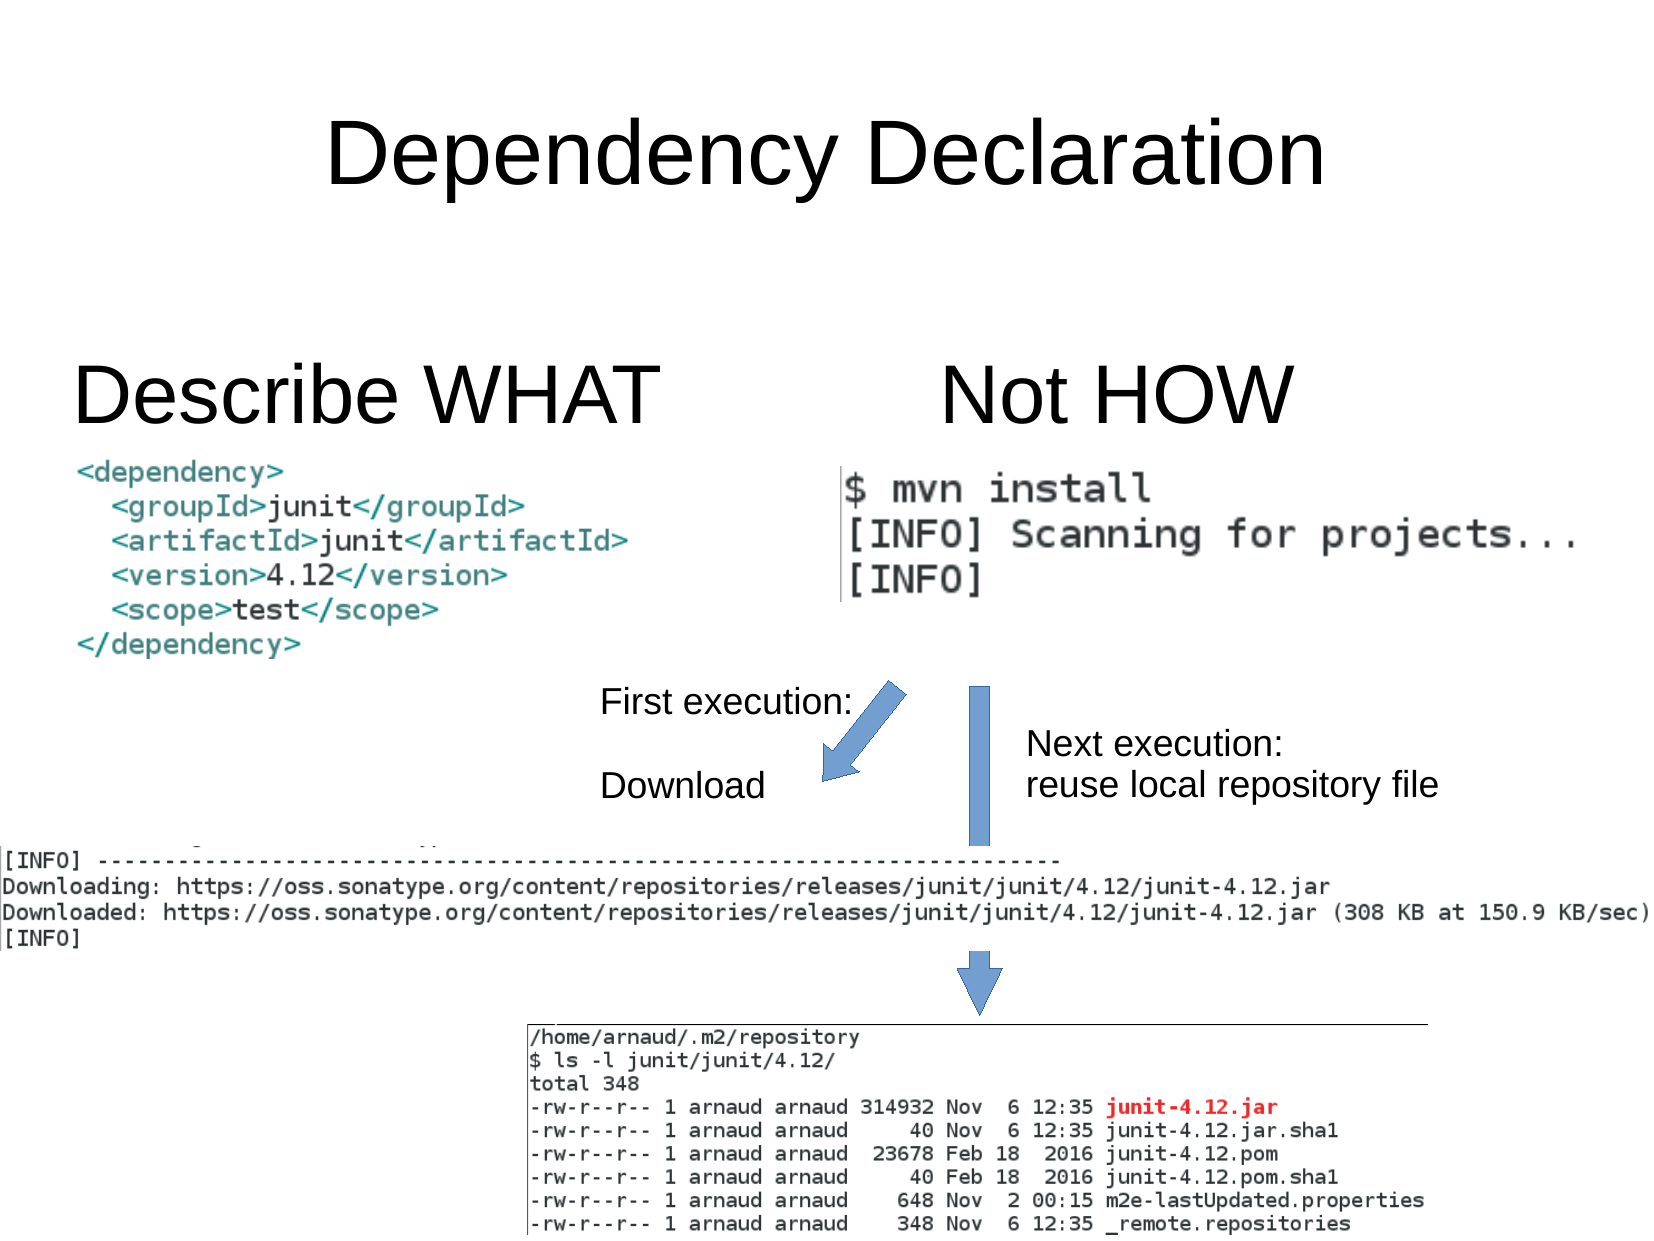

# Dependency Declaration
Describe WHAT
Not HOW
First execution:
Download
Next execution:
reuse local repository file